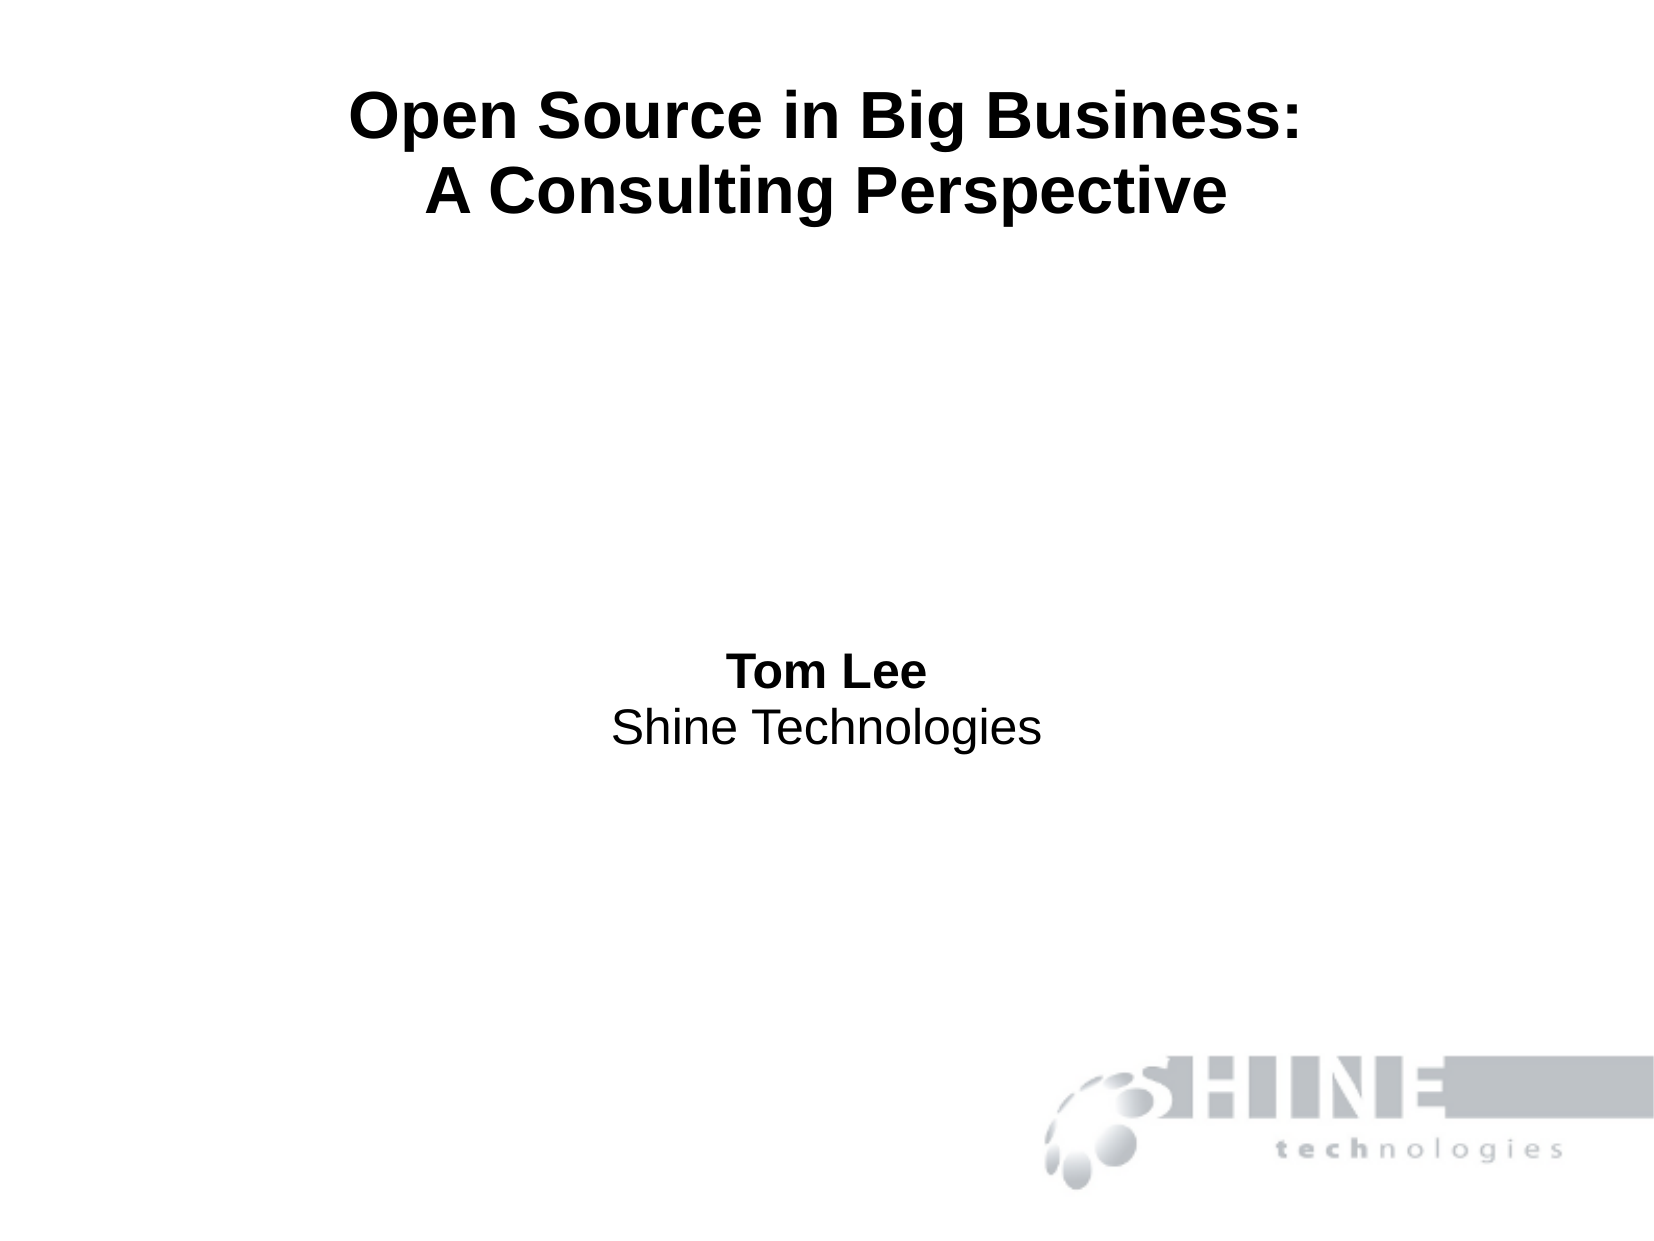

# Open Source in Big Business: A Consulting Perspective
Tom Lee
Shine Technologies